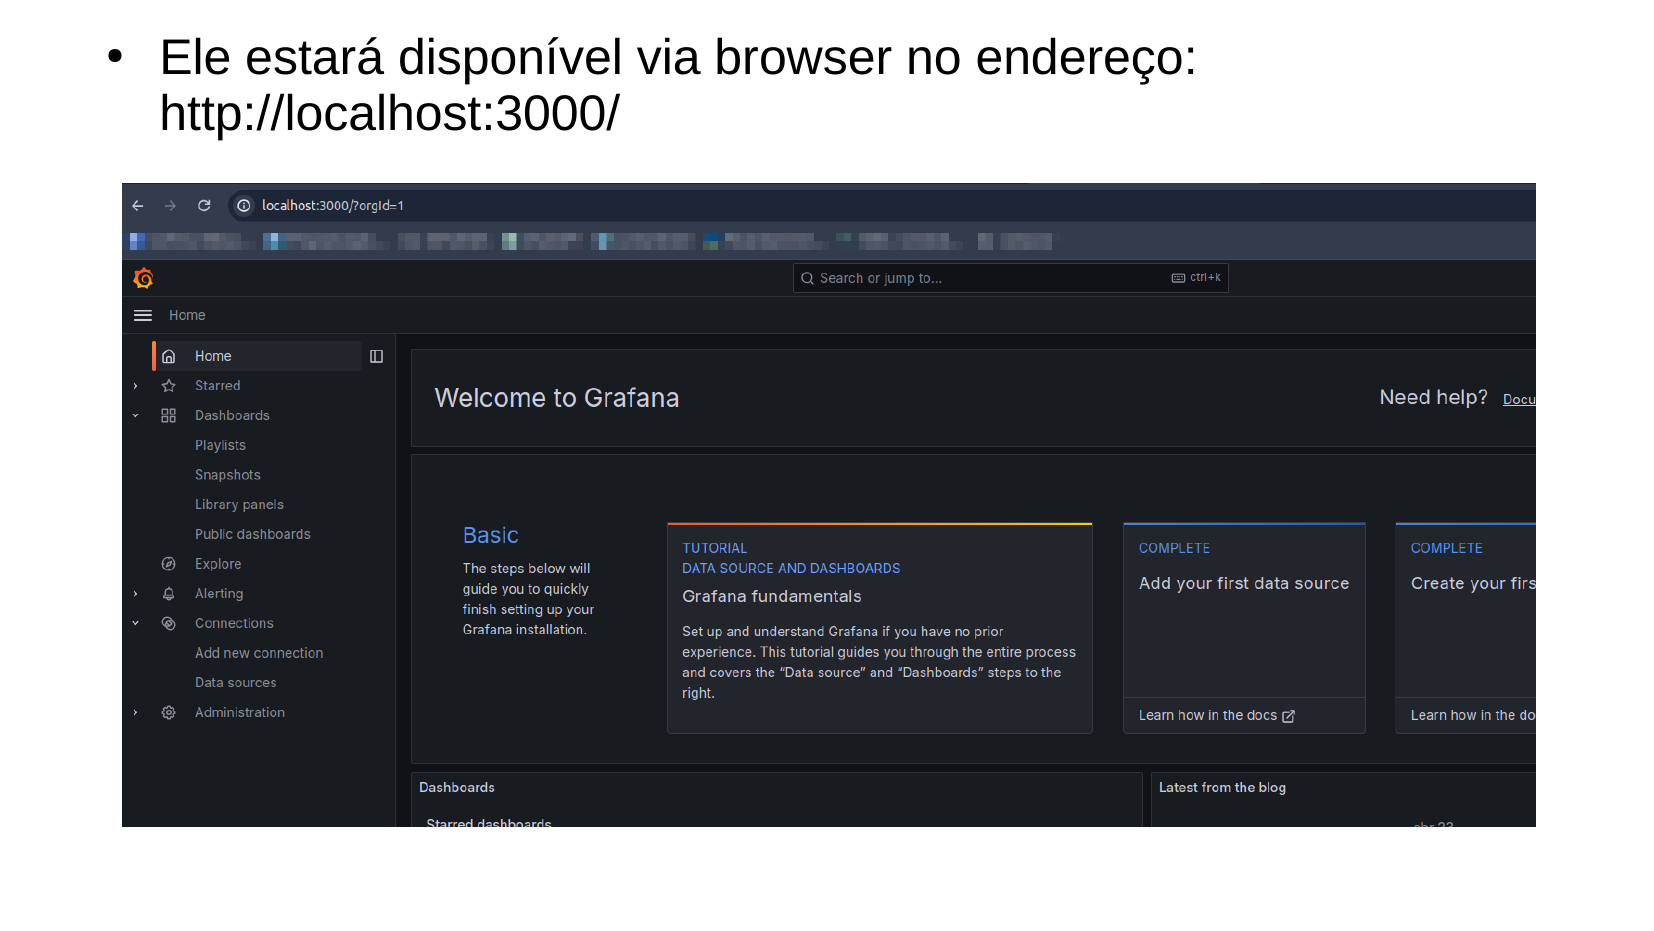

# Ele estará disponível via browser no endereço: http://localhost:3000/